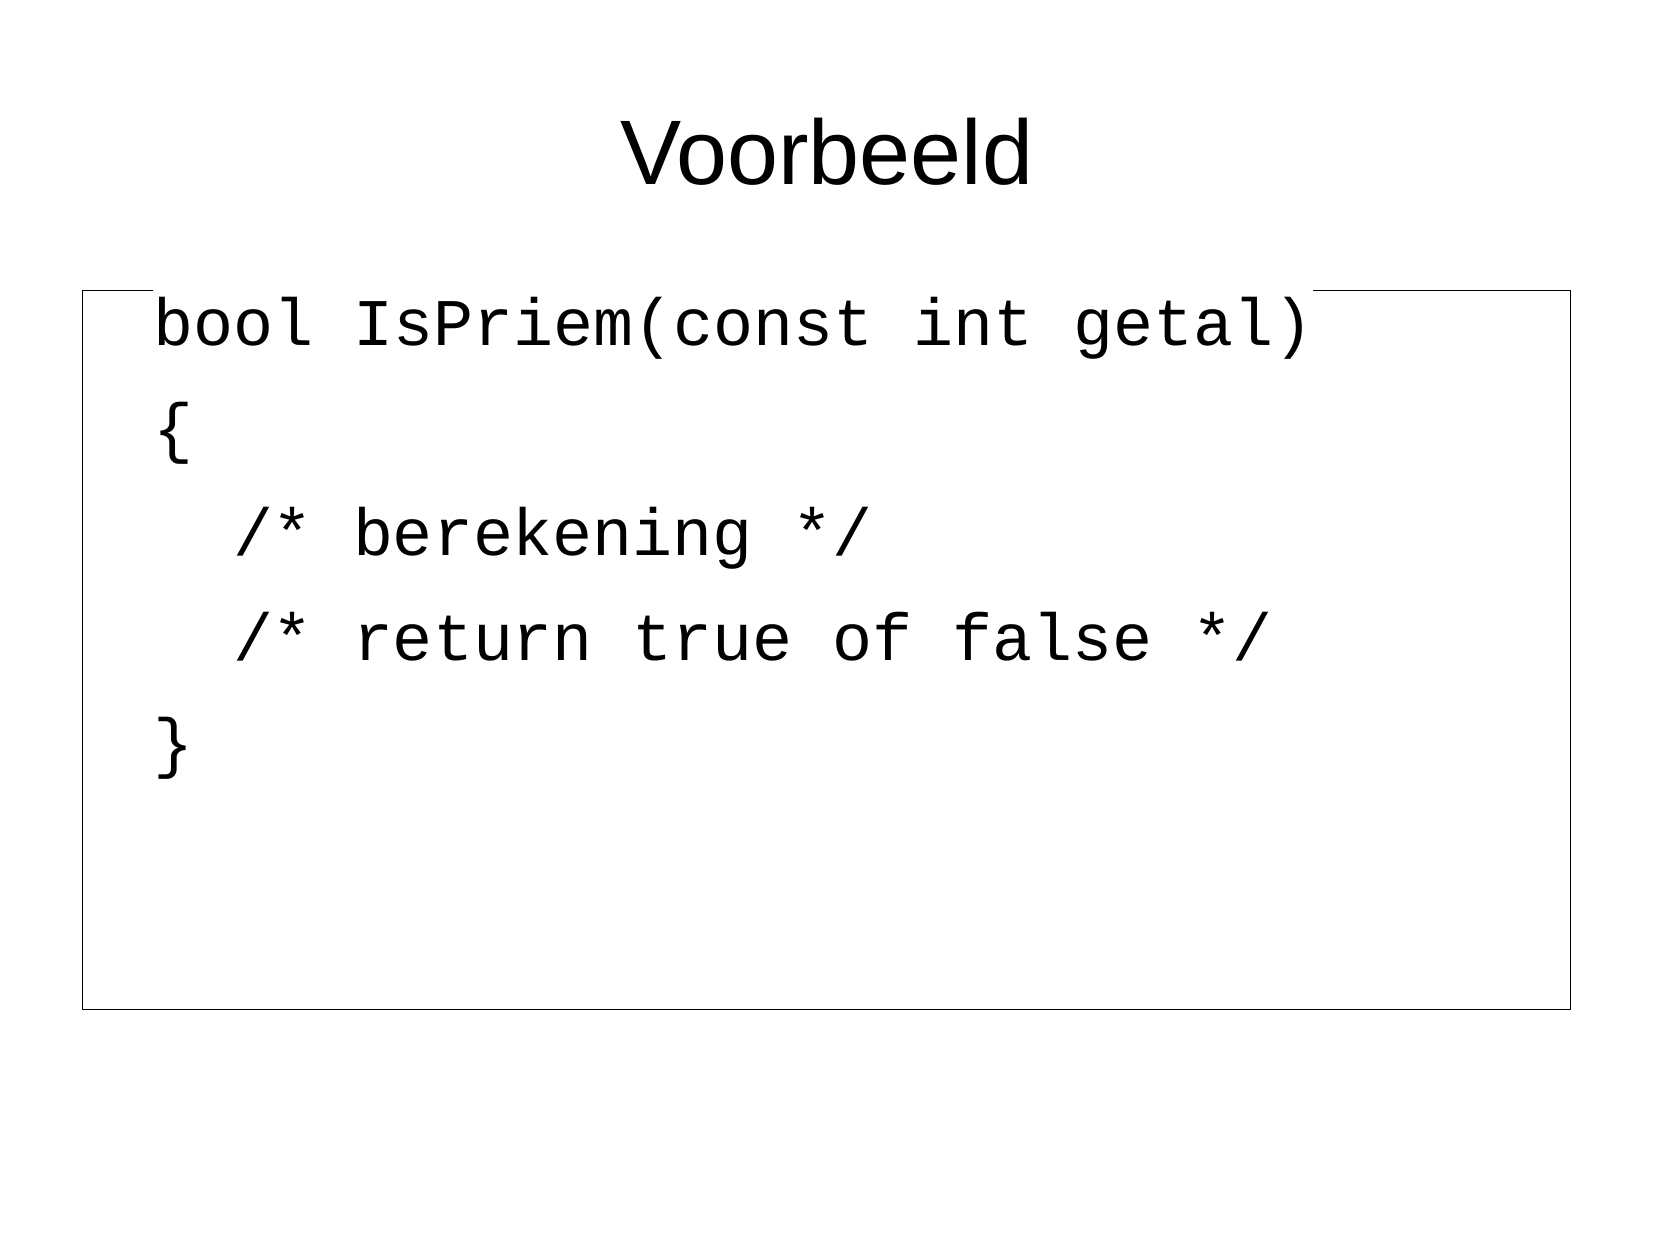

# Voorbeeld
bool IsPriem(const int getal)
{
 /* berekening */
 /* return true of false */
}